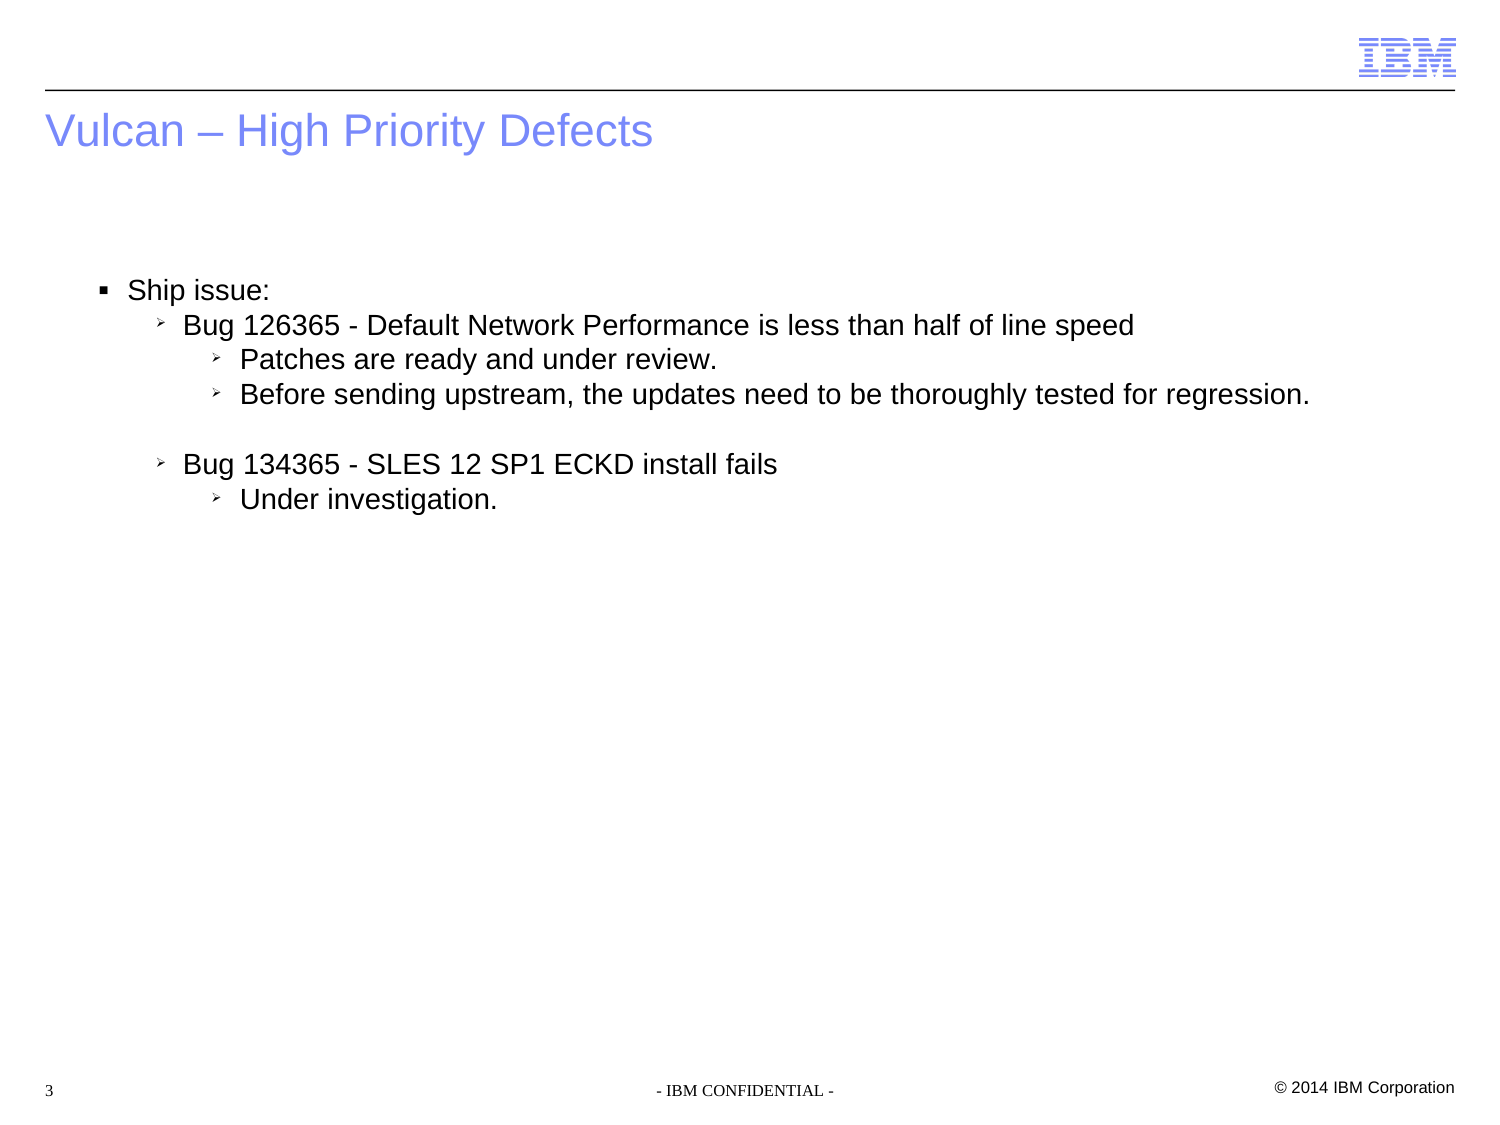

# Vulcan – High Priority Defects
Ship issue:
Bug 126365 - Default Network Performance is less than half of line speed
Patches are ready and under review.
Before sending upstream, the updates need to be thoroughly tested for regression.
Bug 134365 - SLES 12 SP1 ECKD install fails
Under investigation.
3